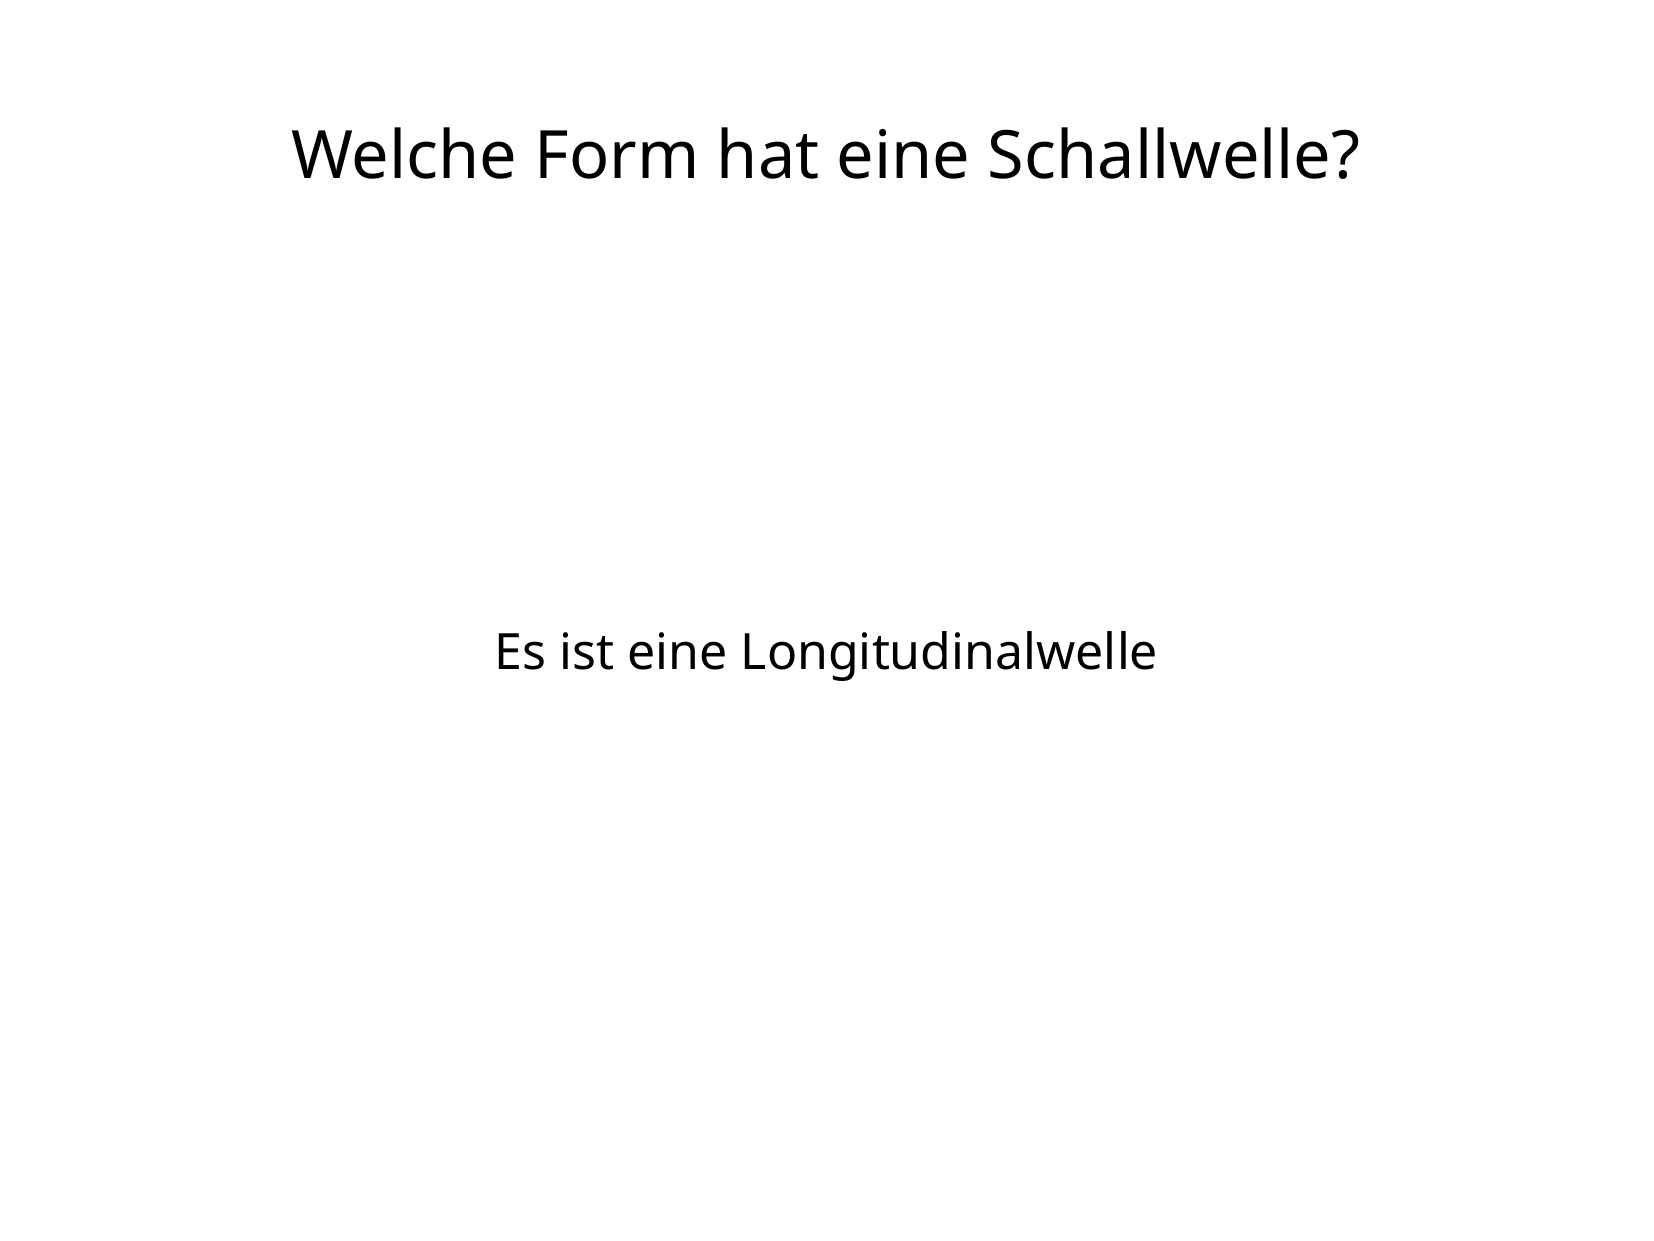

# Welche Form hat eine Schallwelle?
Es ist eine Longitudinalwelle